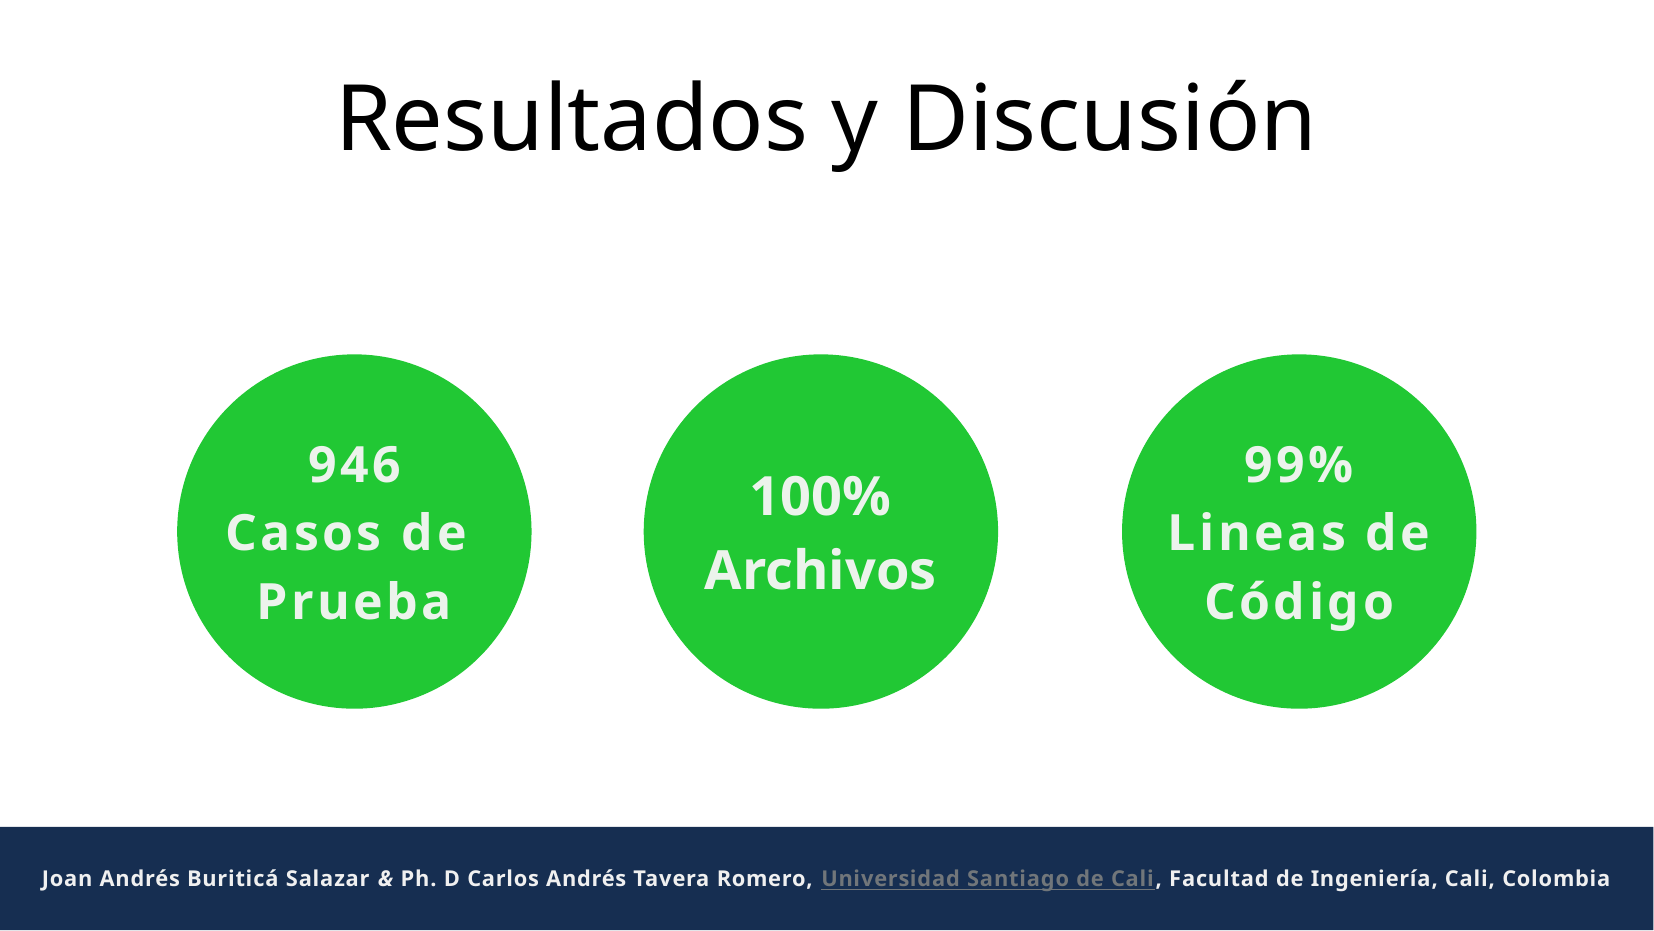

# Resultados y Discusión
946
Casos de
Prueba
100%
Archivos
99%
Lineas de
Código